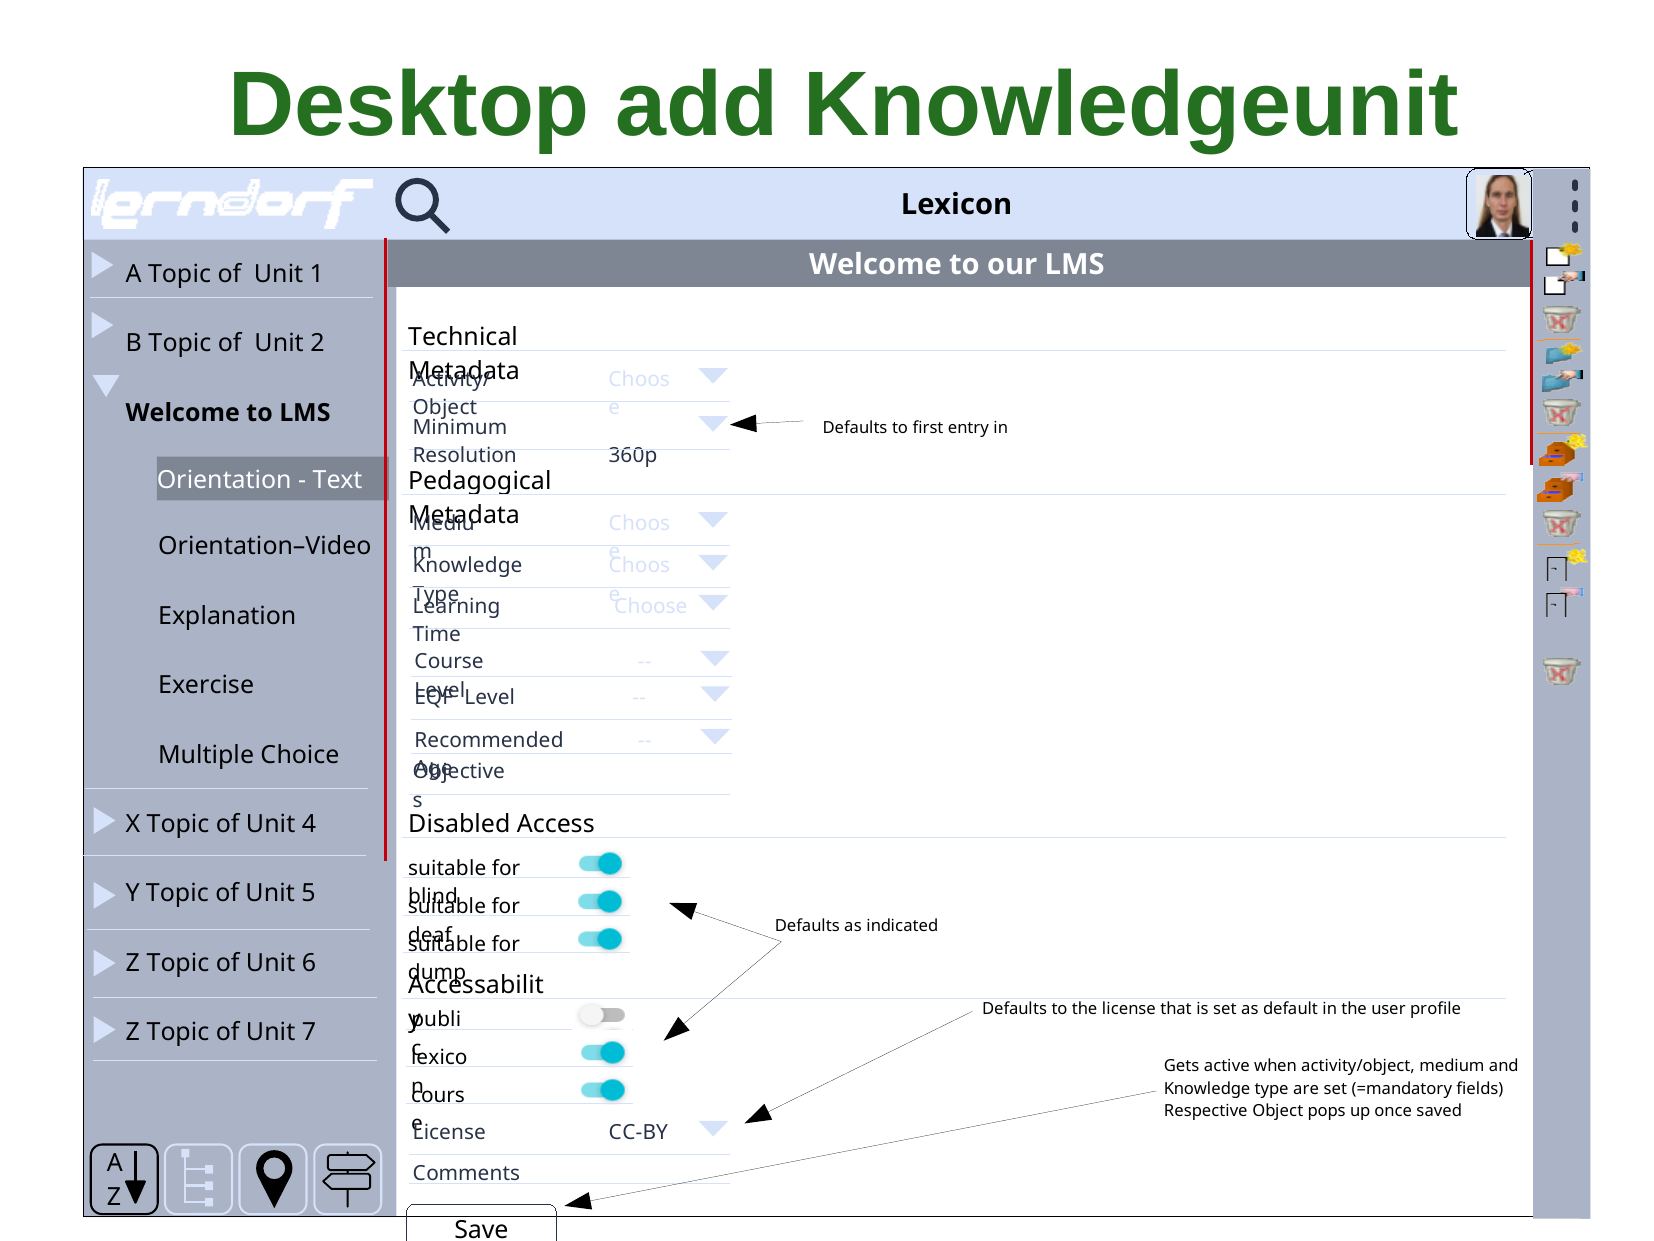

# Desktop add Knowledgeunit
A Topic of Unit 1
B Topic of Unit 2
Welcome to LMS
	Orientation–Video
	Explanation
	Exercise
	Multiple Choice
X Topic of Unit 4
Y Topic of Unit 5
Z Topic of Unit 6
Z Topic of Unit 7
Lexicon
Welcome to our LMS
Technical Metadata
Activity/Object
Choose
Minimum Resolution
 360p
Defaults to first entry in
Orientation - Text
Pedagogical Metadata
Medium
Choose
Knowledge Type
Choose
Learning Time
 Choose
Course Level
 --
EQF Level
 --
Recommended Age
 --
Objectives
Disabled Access
suitable for blind
suitable for deaf
Defaults as indicated
suitable for dump
Accessability
Defaults to the license that is set as default in the user profile
public
lexicon
Gets active when activity/object, medium and
Knowledge type are set (=mandatory fields)
Respective Object pops up once saved
course
License
CC-BY
A
Z
Comments
Save